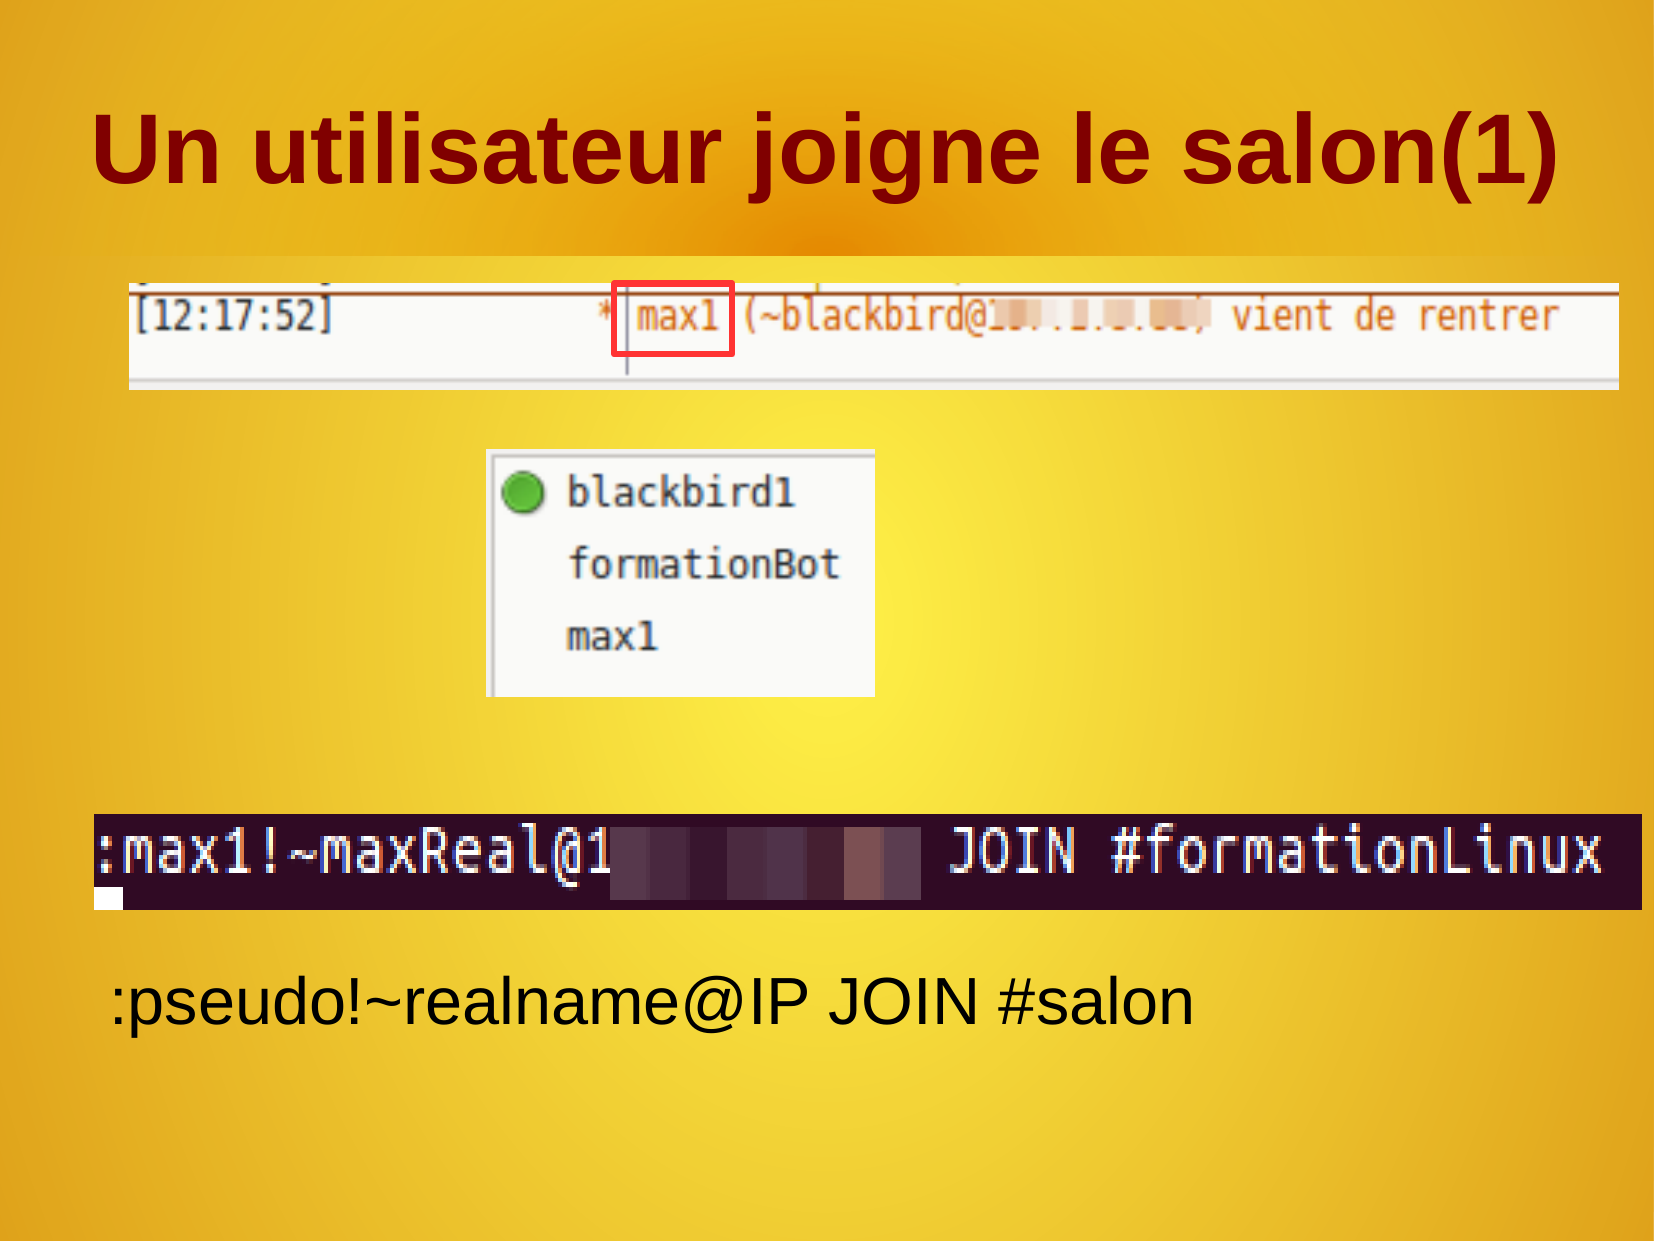

# Un utilisateur joigne le salon(1)
:pseudo!~realname@IP JOIN #salon